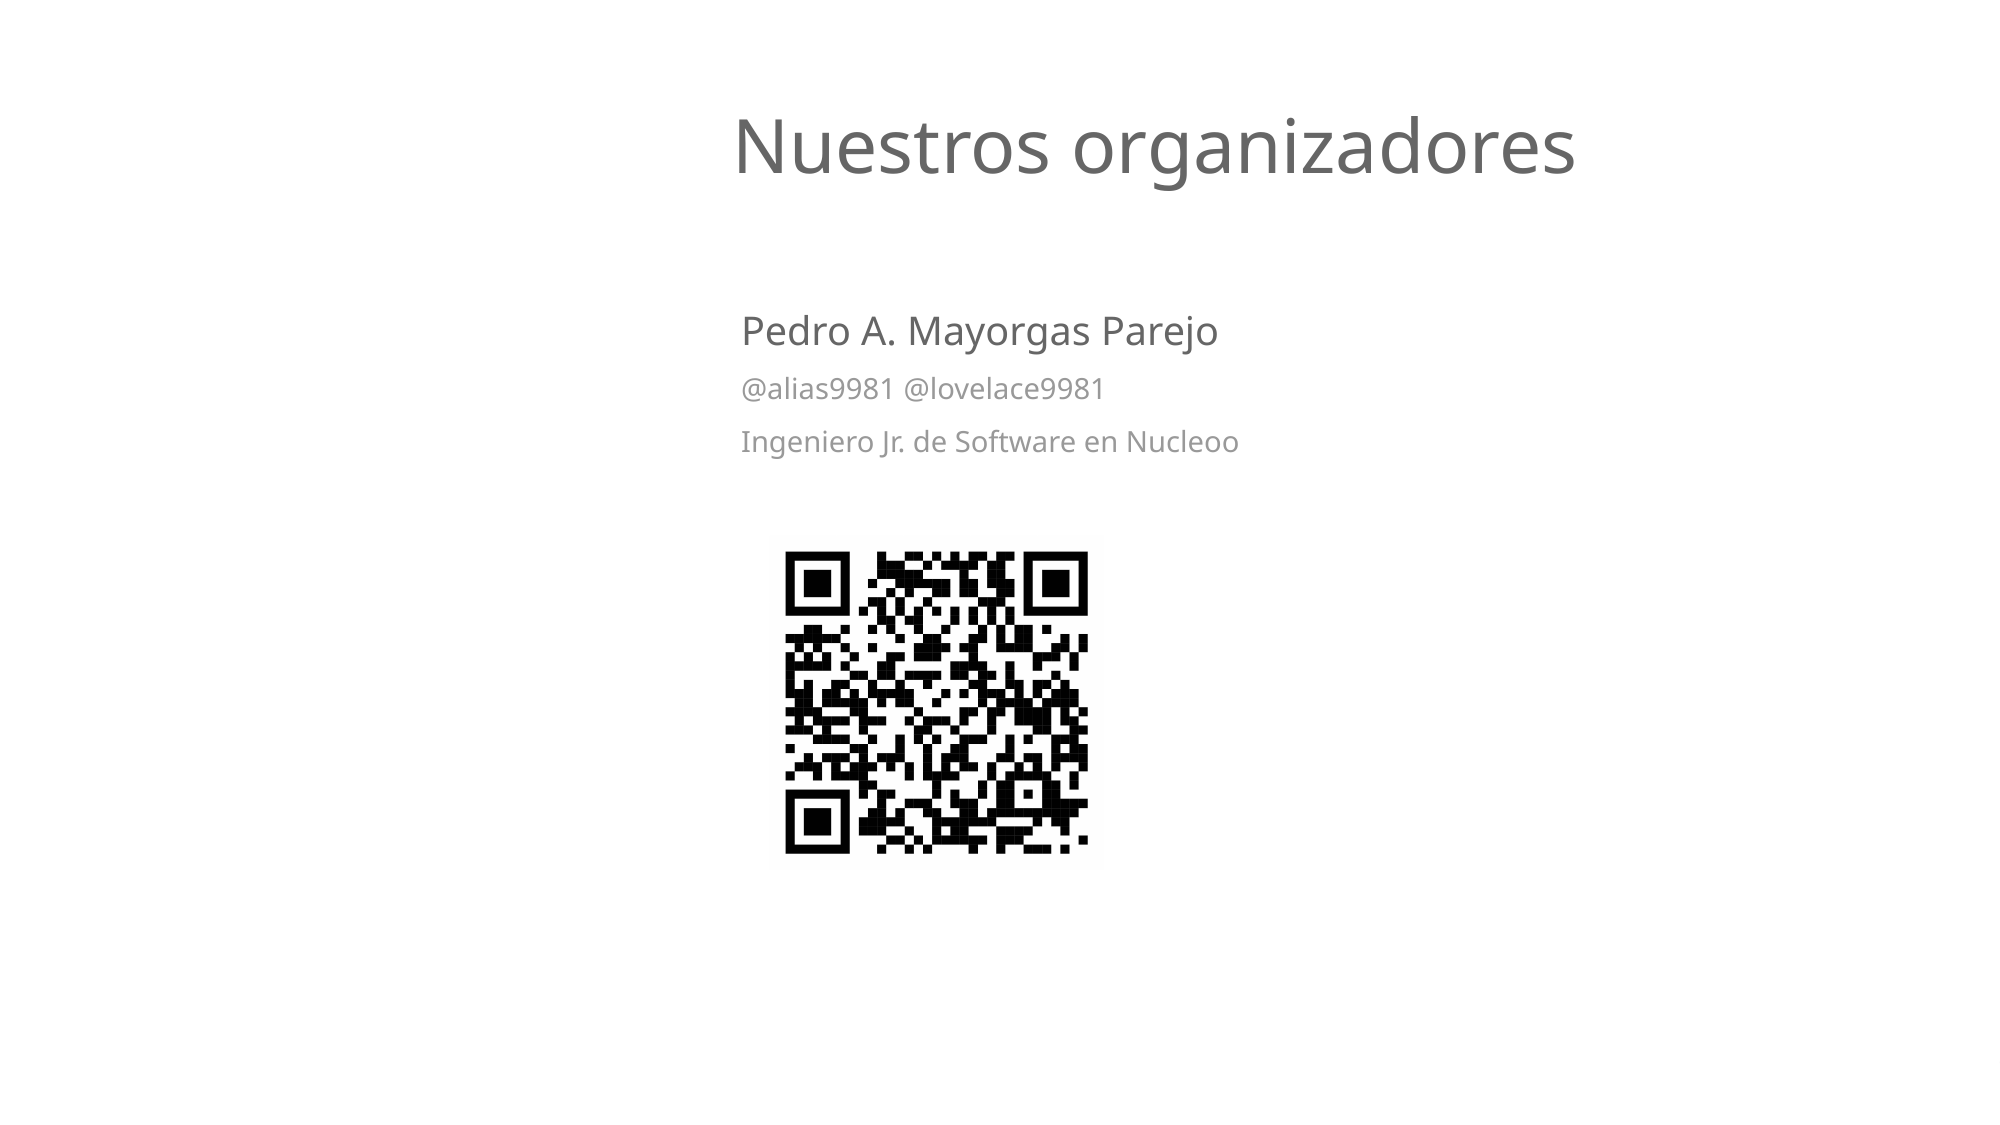

Nuestros organizadores
# Pedro A. Mayorgas Parejo
@alias9981 @lovelace9981
Ingeniero Jr. de Software en Nucleoo